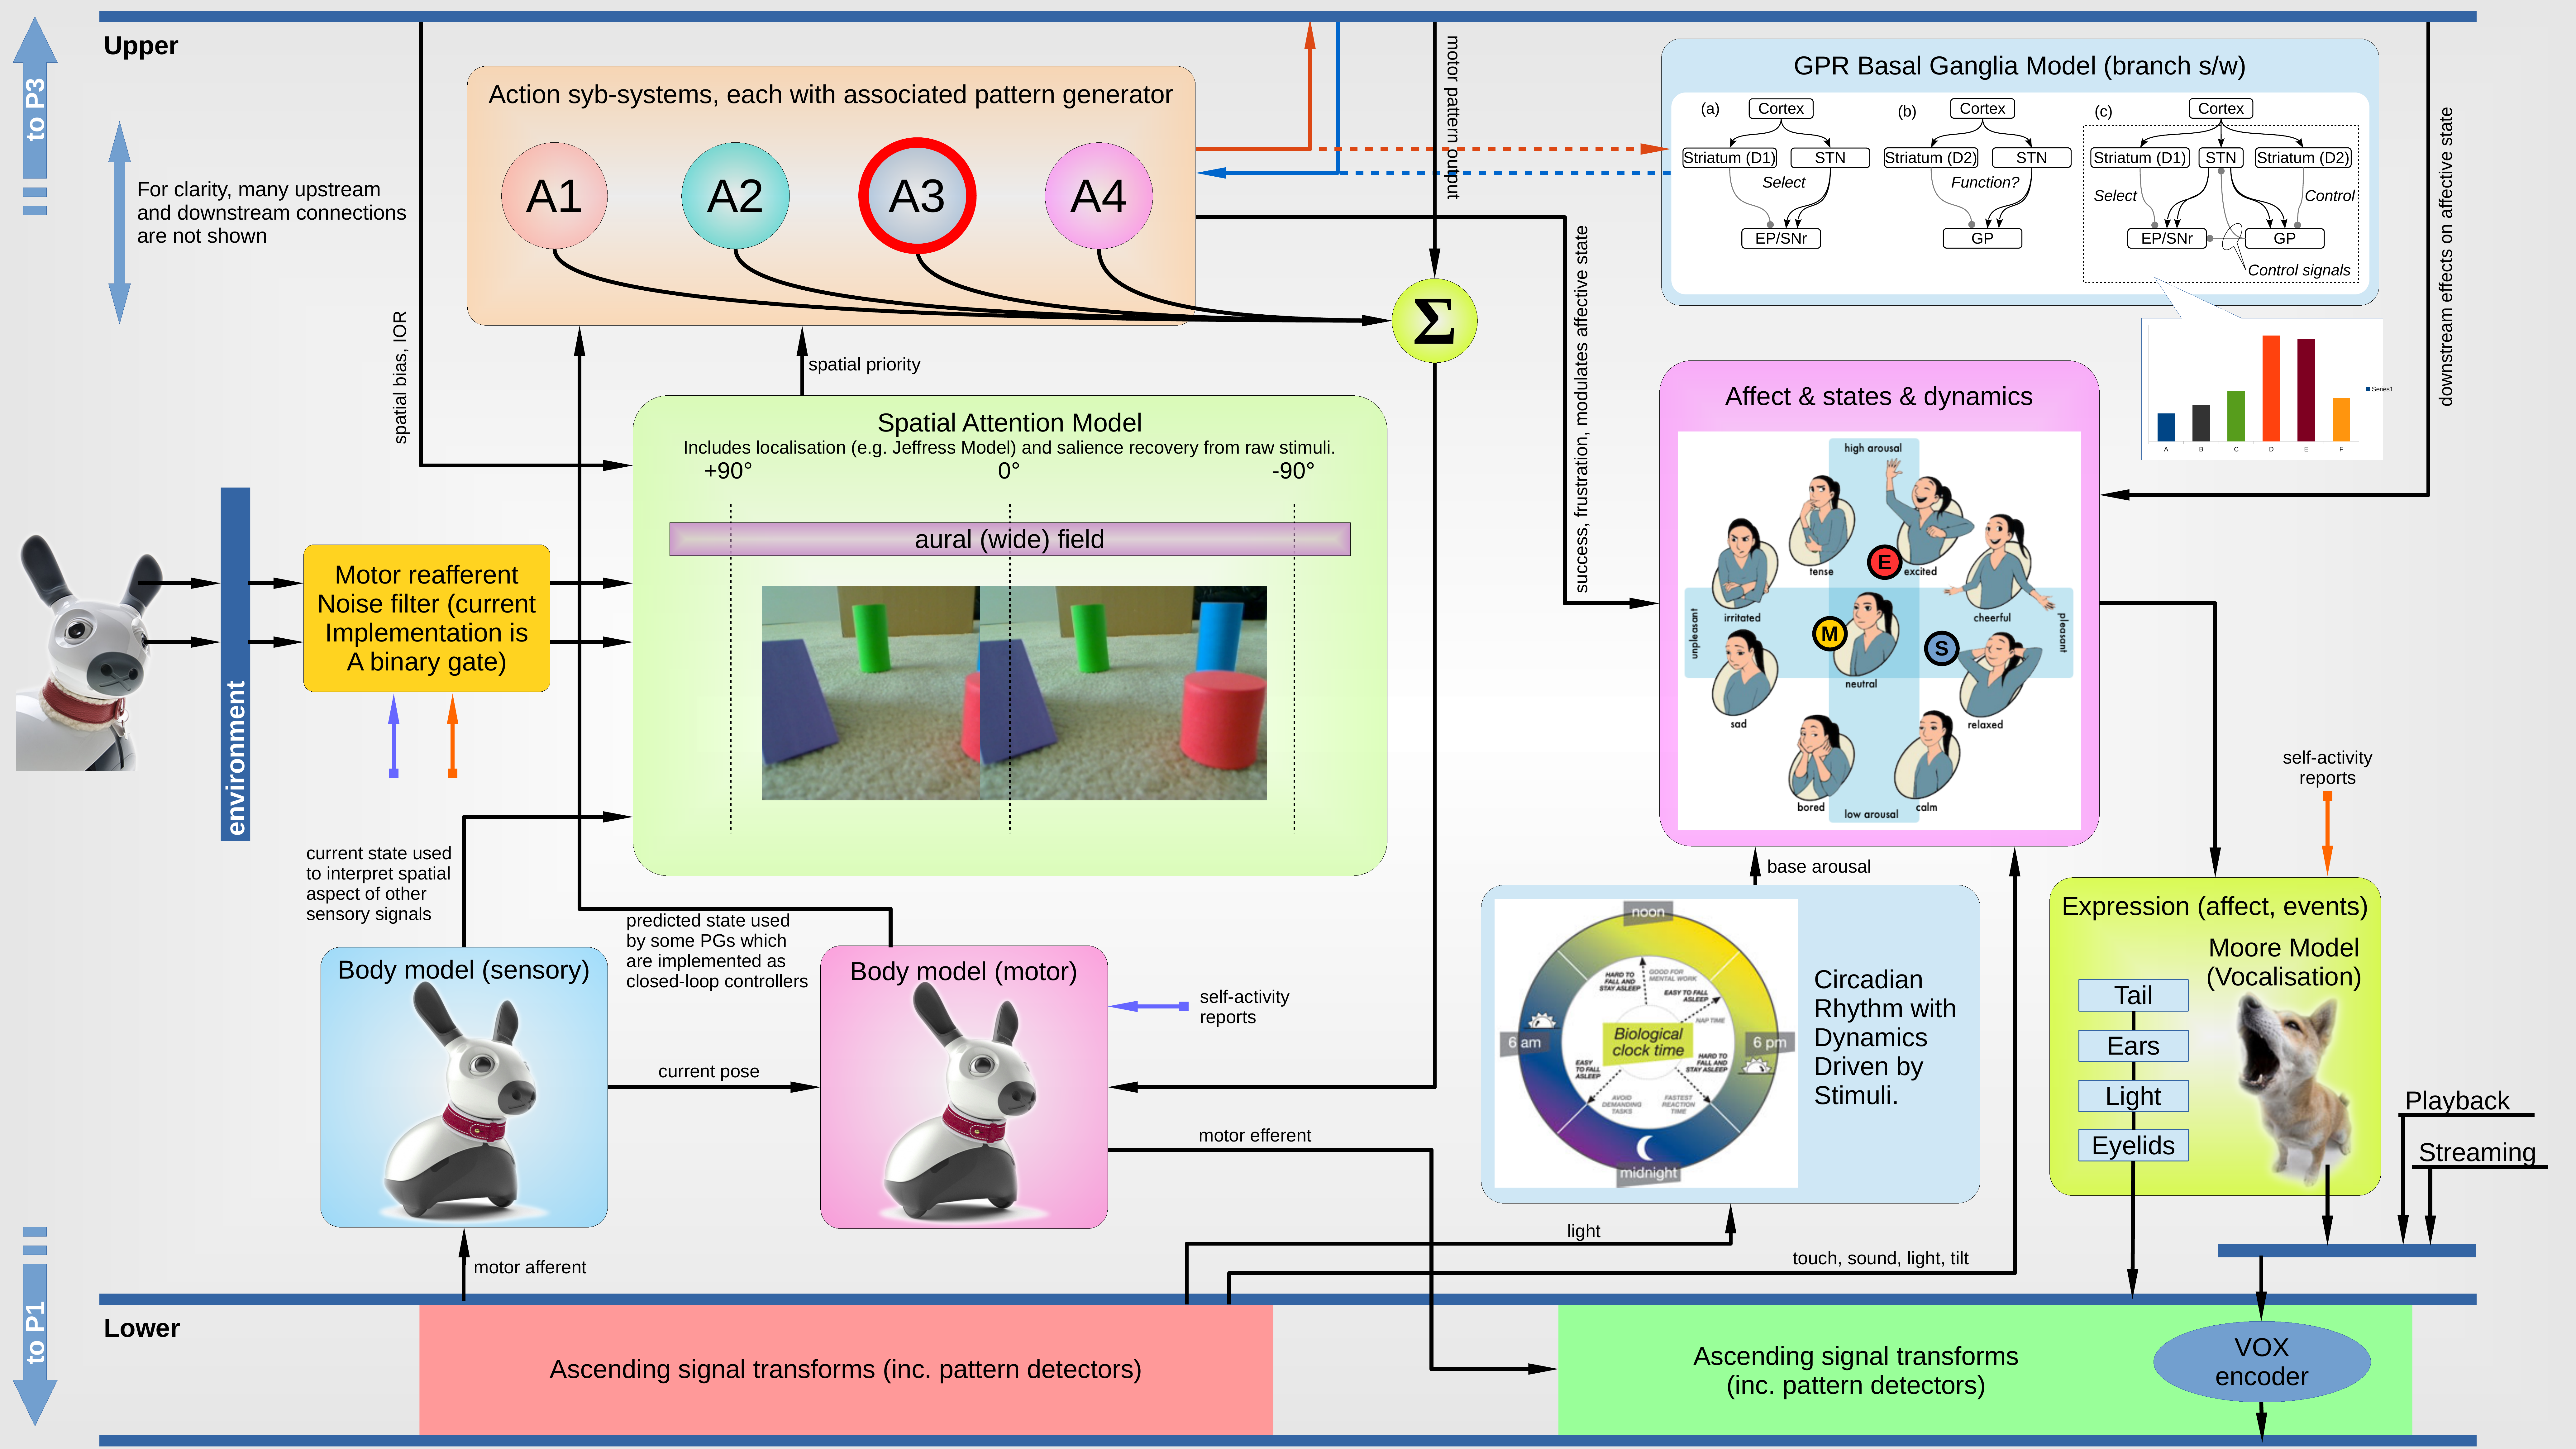

Upper
GPR Basal Ganglia Model (branch s/w)
(a)
Cortex
Striatum (D1)
STN
Select
EP/SNr
Cortex
(b)
Striatum (D2)
STN
Function?
GP
Cortex
(c)
Striatum (D1)
Striatum (D2)
STN
Control
Select
EP/SNr
GP
Control signals
Action syb-systems, each with associated pattern generator
to P3
motor pattern output
For clarity, many upstream
and downstream connections
are not shown
A1
A2
A3
A4
downstream effects on affective state
Σ
### Chart
| Category | |
|---|---|
| A | 2.4 |
| B | 3.1 |
| C | 4.3 |
| D | 9.1 |
| E | 8.8 |
| F | 3.7 |spatial priority
Affect & states & dynamics
spatial bias, IOR
Spatial Attention Model
Includes localisation (e.g. Jeffress Model) and salience recovery from raw stimuli.
+90° 0° -90°
aural (wide) field
success, frustration, modulates affective state
Motor reafferent
Noise filter (current
Implementation is
A binary gate)
E
M
S
environment
self-activity
reports
current state used
to interpret spatial
aspect of other
sensory signals
base arousal
Expression (affect, events)
Moore Model
(Vocalisation)
Tail
Ears
Light
Eyelids
Circadian
Rhythm with
Dynamics
Driven by
Stimuli.
predicted state used
by some PGs which
are implemented as
closed-loop controllers
Body model (motor)
Body model (sensory)
self-activity
reports
current pose
Playback
motor efferent
Streaming
light
touch, sound, light, tilt
motor afferent
Lower
Ascending signal transforms (inc. pattern detectors)
to P1
VOX
encoder
Ascending signal transforms
(inc. pattern detectors)